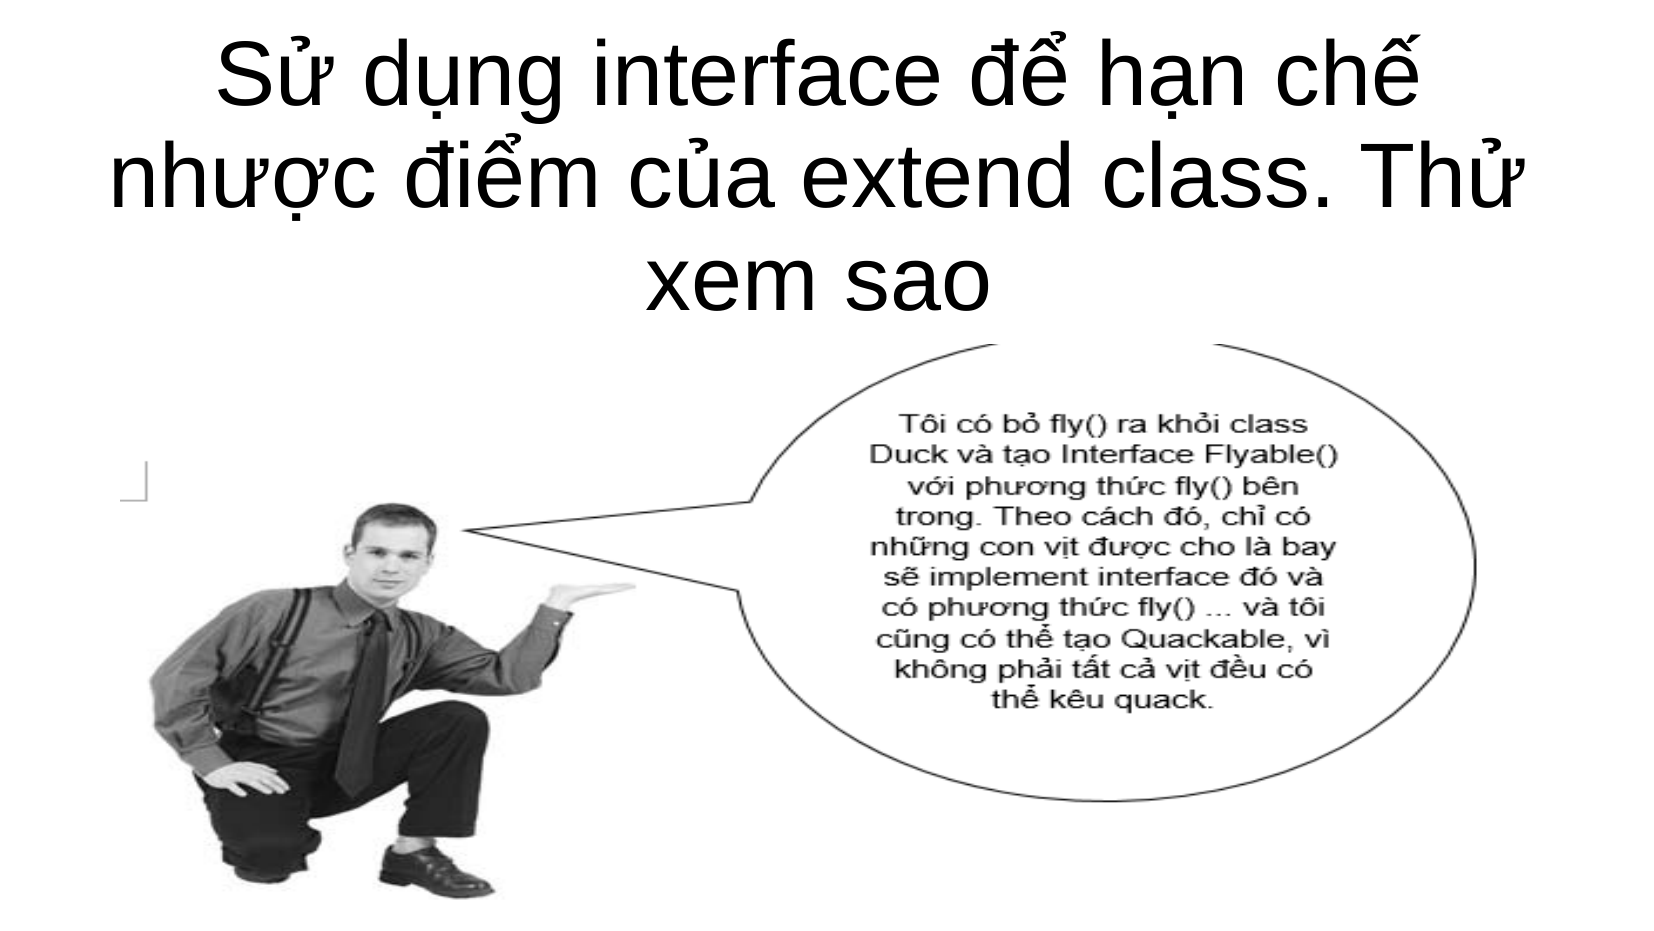

# Sử dụng interface để hạn chế nhược điểm của extend class. Thử xem sao